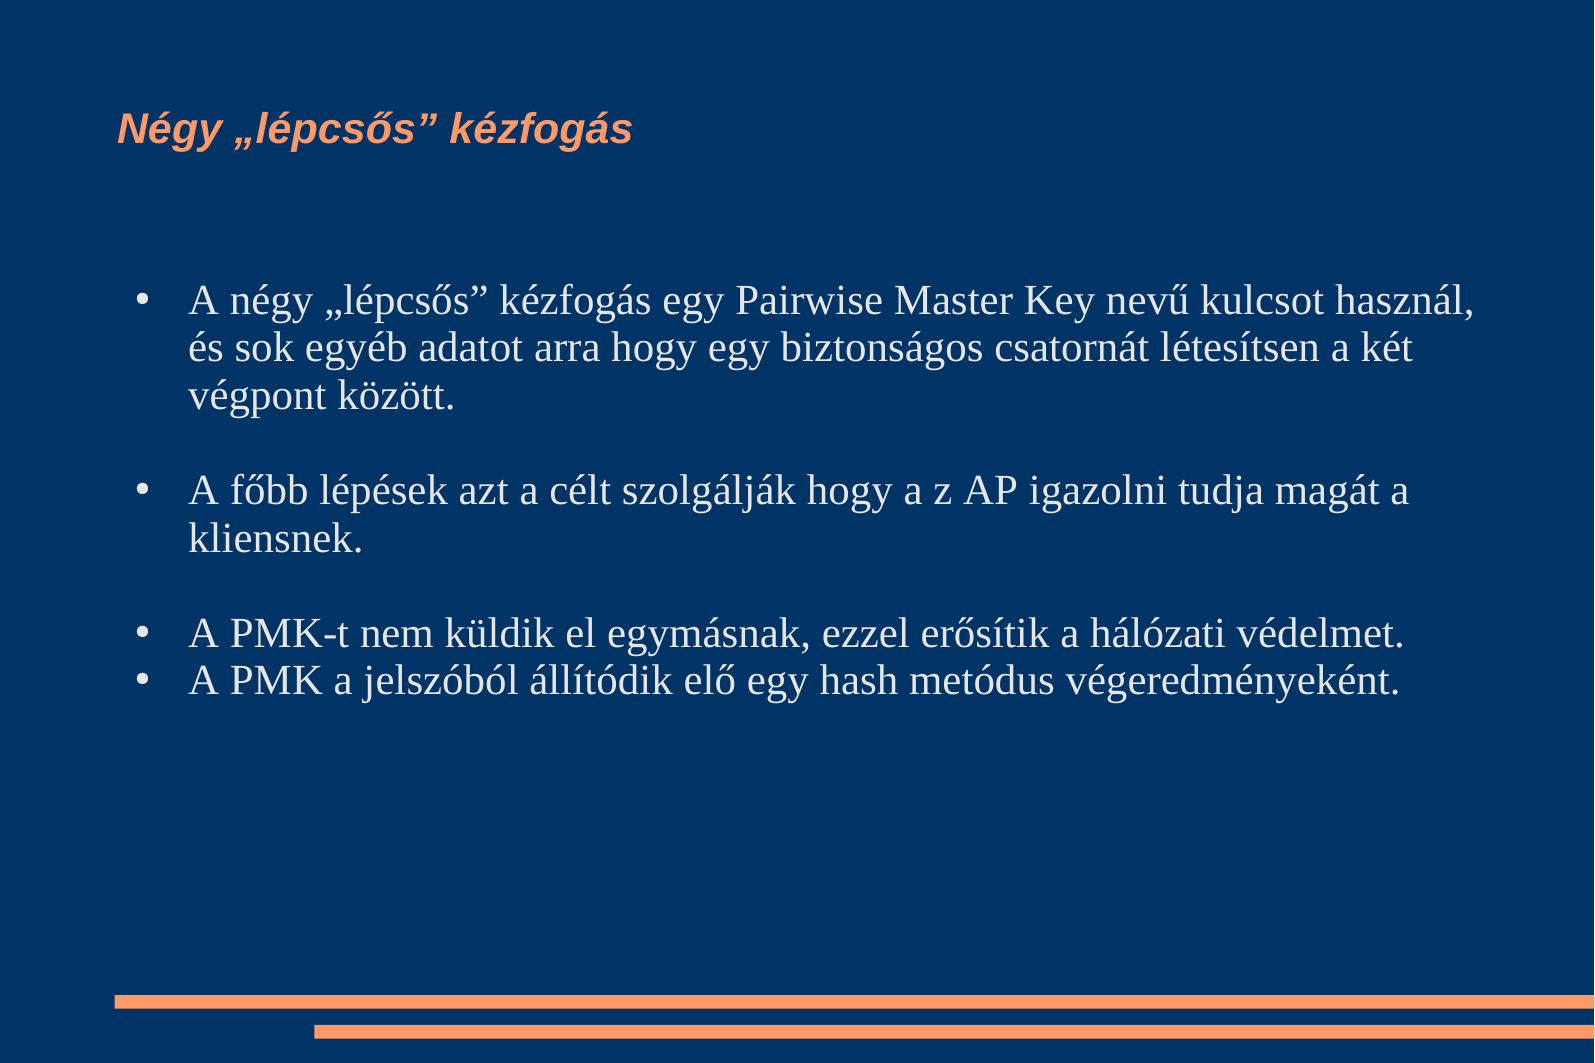

# Négy „lépcsős” kézfogás
A négy „lépcsős” kézfogás egy Pairwise Master Key nevű kulcsot használ, és sok egyéb adatot arra hogy egy biztonságos csatornát létesítsen a két végpont között.
A főbb lépések azt a célt szolgálják hogy a z AP igazolni tudja magát a kliensnek.
A PMK-t nem küldik el egymásnak, ezzel erősítik a hálózati védelmet.
A PMK a jelszóból állítódik elő egy hash metódus végeredményeként.